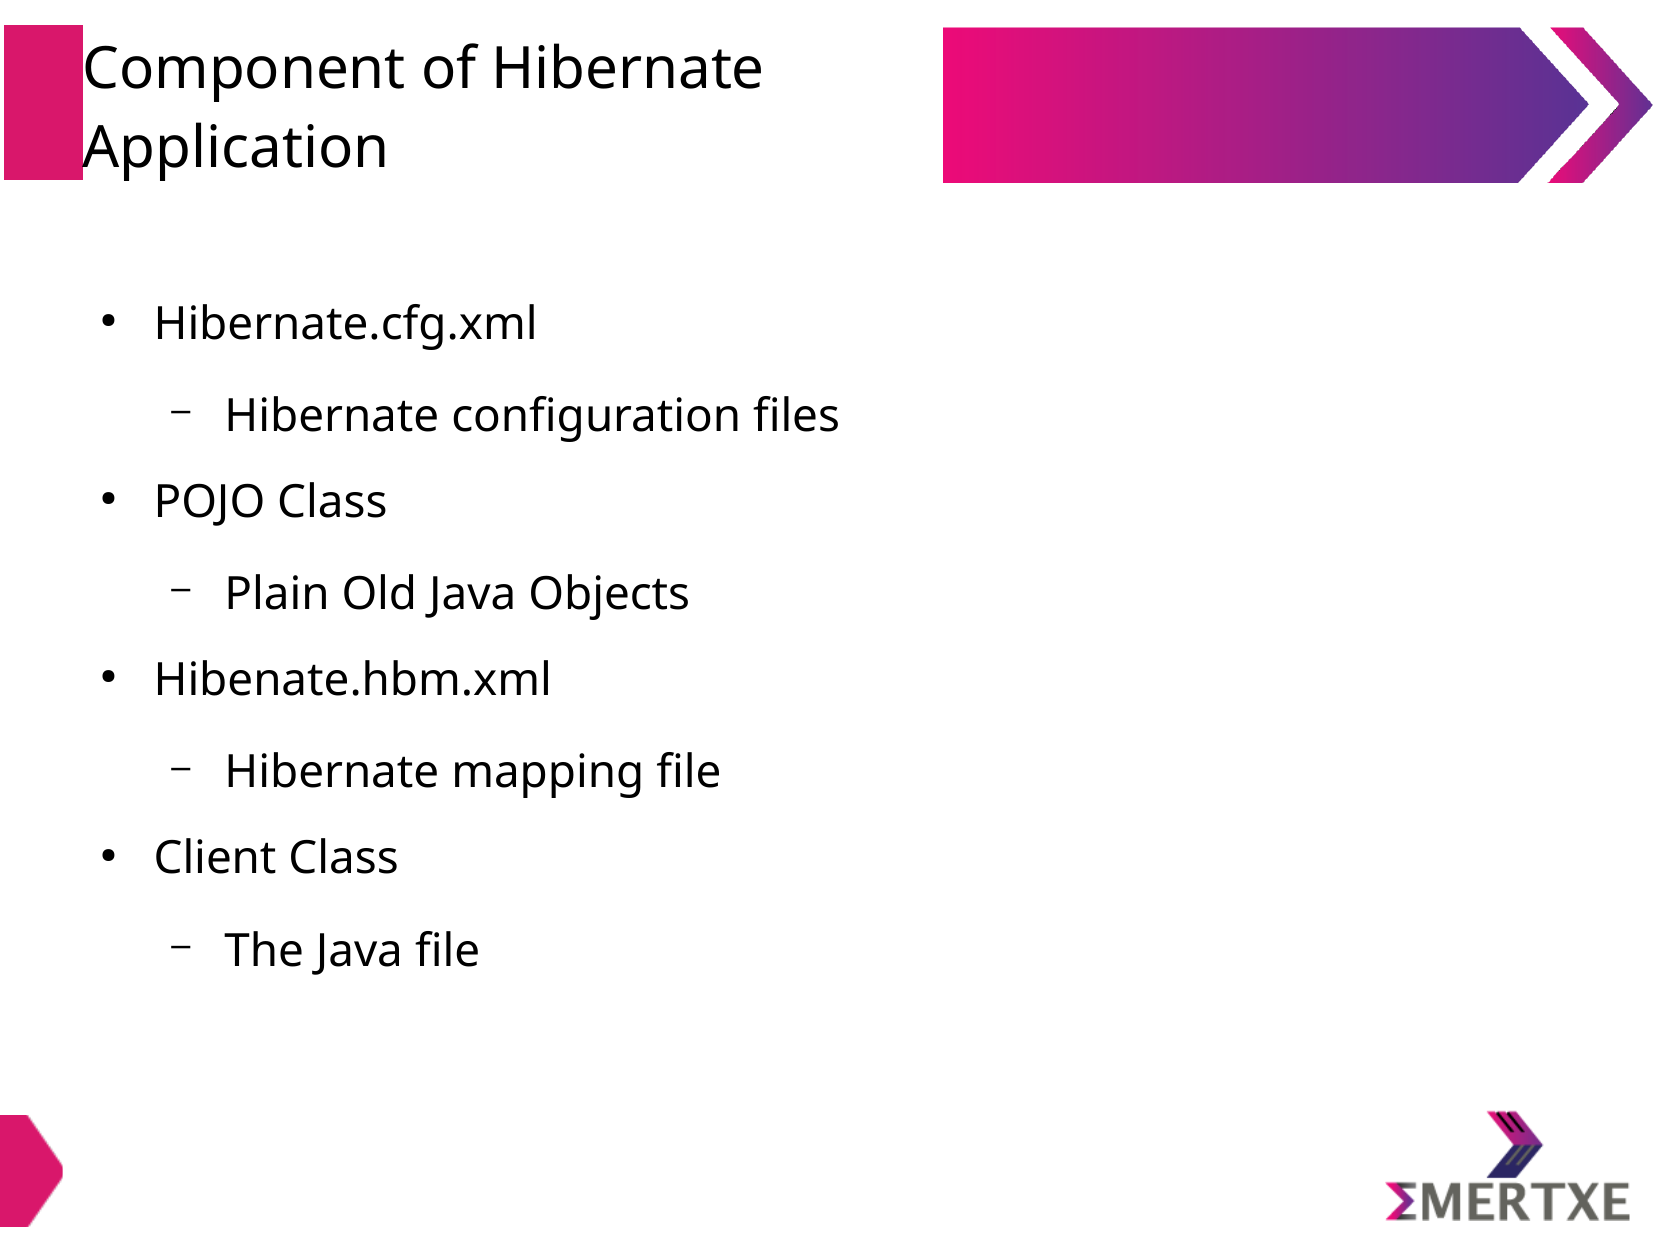

# Component of Hibernate Application
Hibernate.cfg.xml
Hibernate configuration files
POJO Class
Plain Old Java Objects
Hibenate.hbm.xml
Hibernate mapping file
Client Class
The Java file